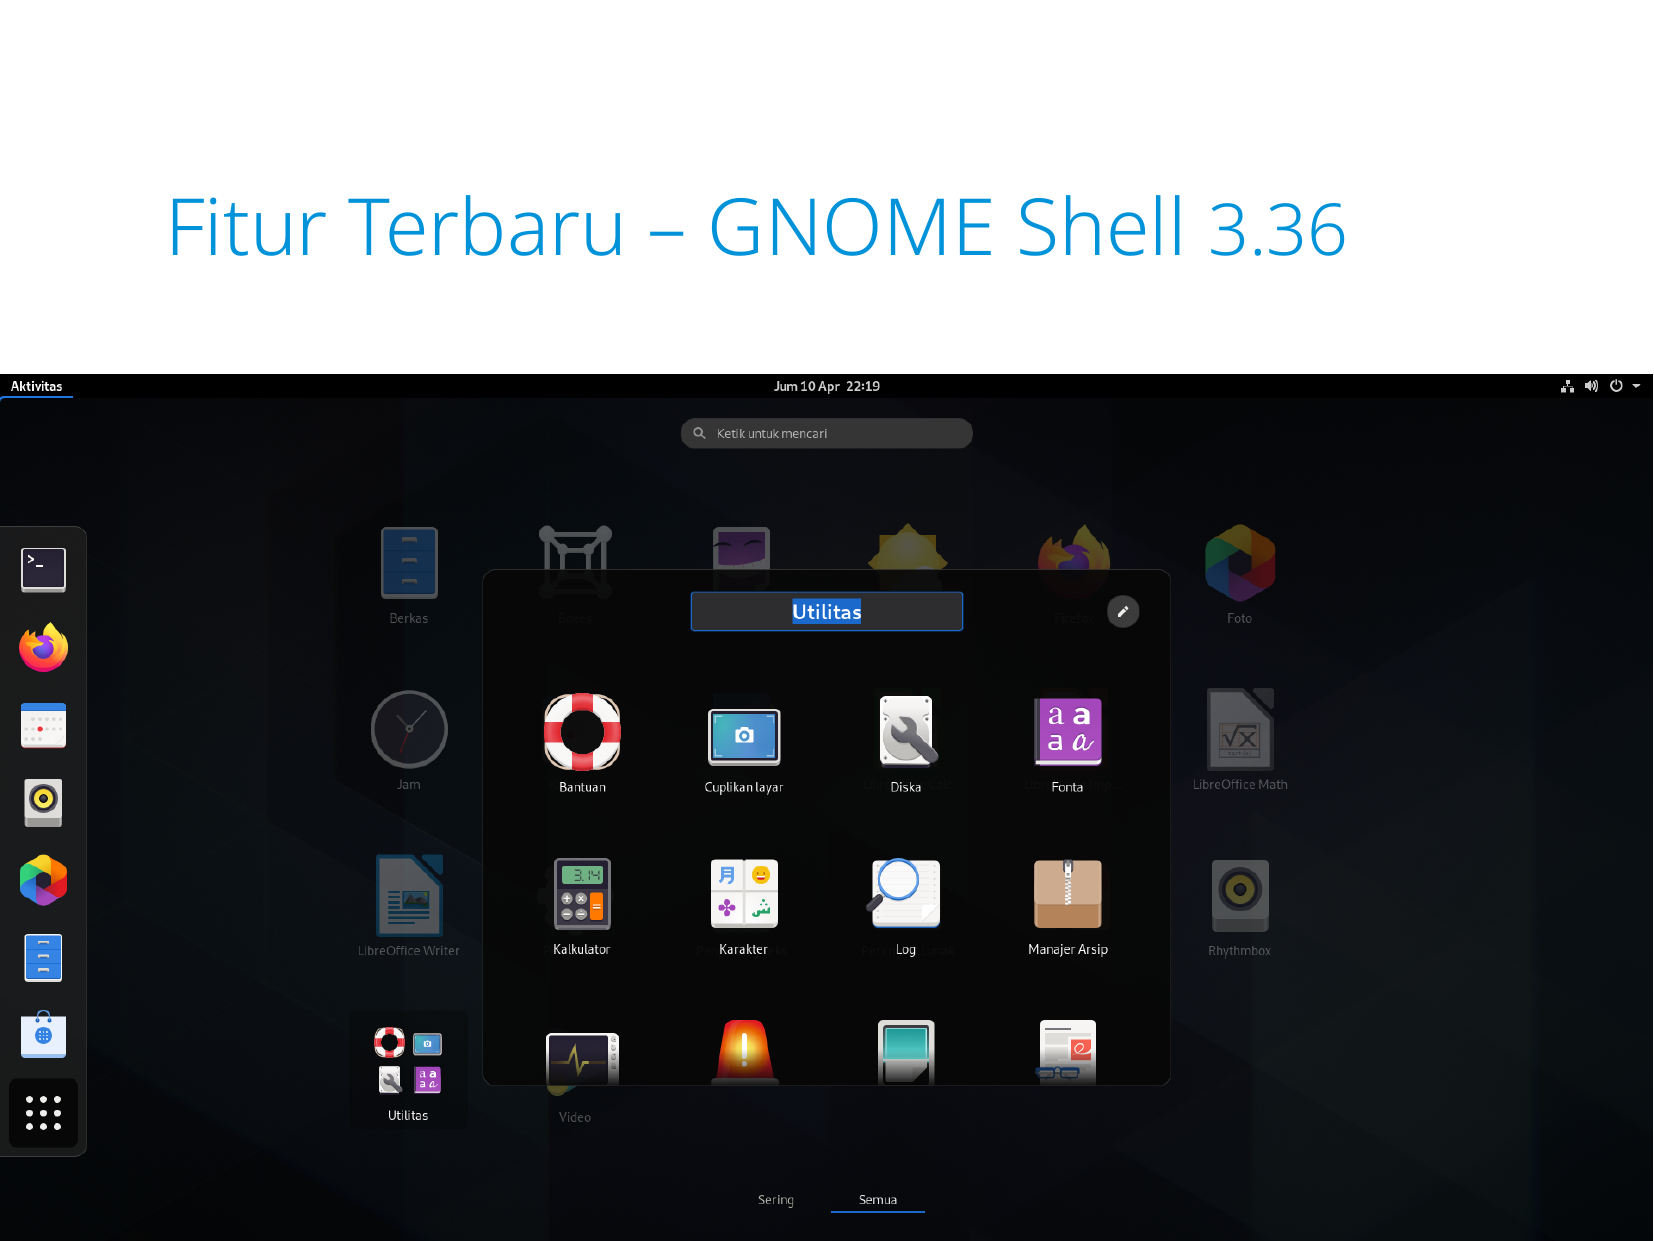

Fitur Terbaru – GNOME Shell 3.36
# Lorem ipsum